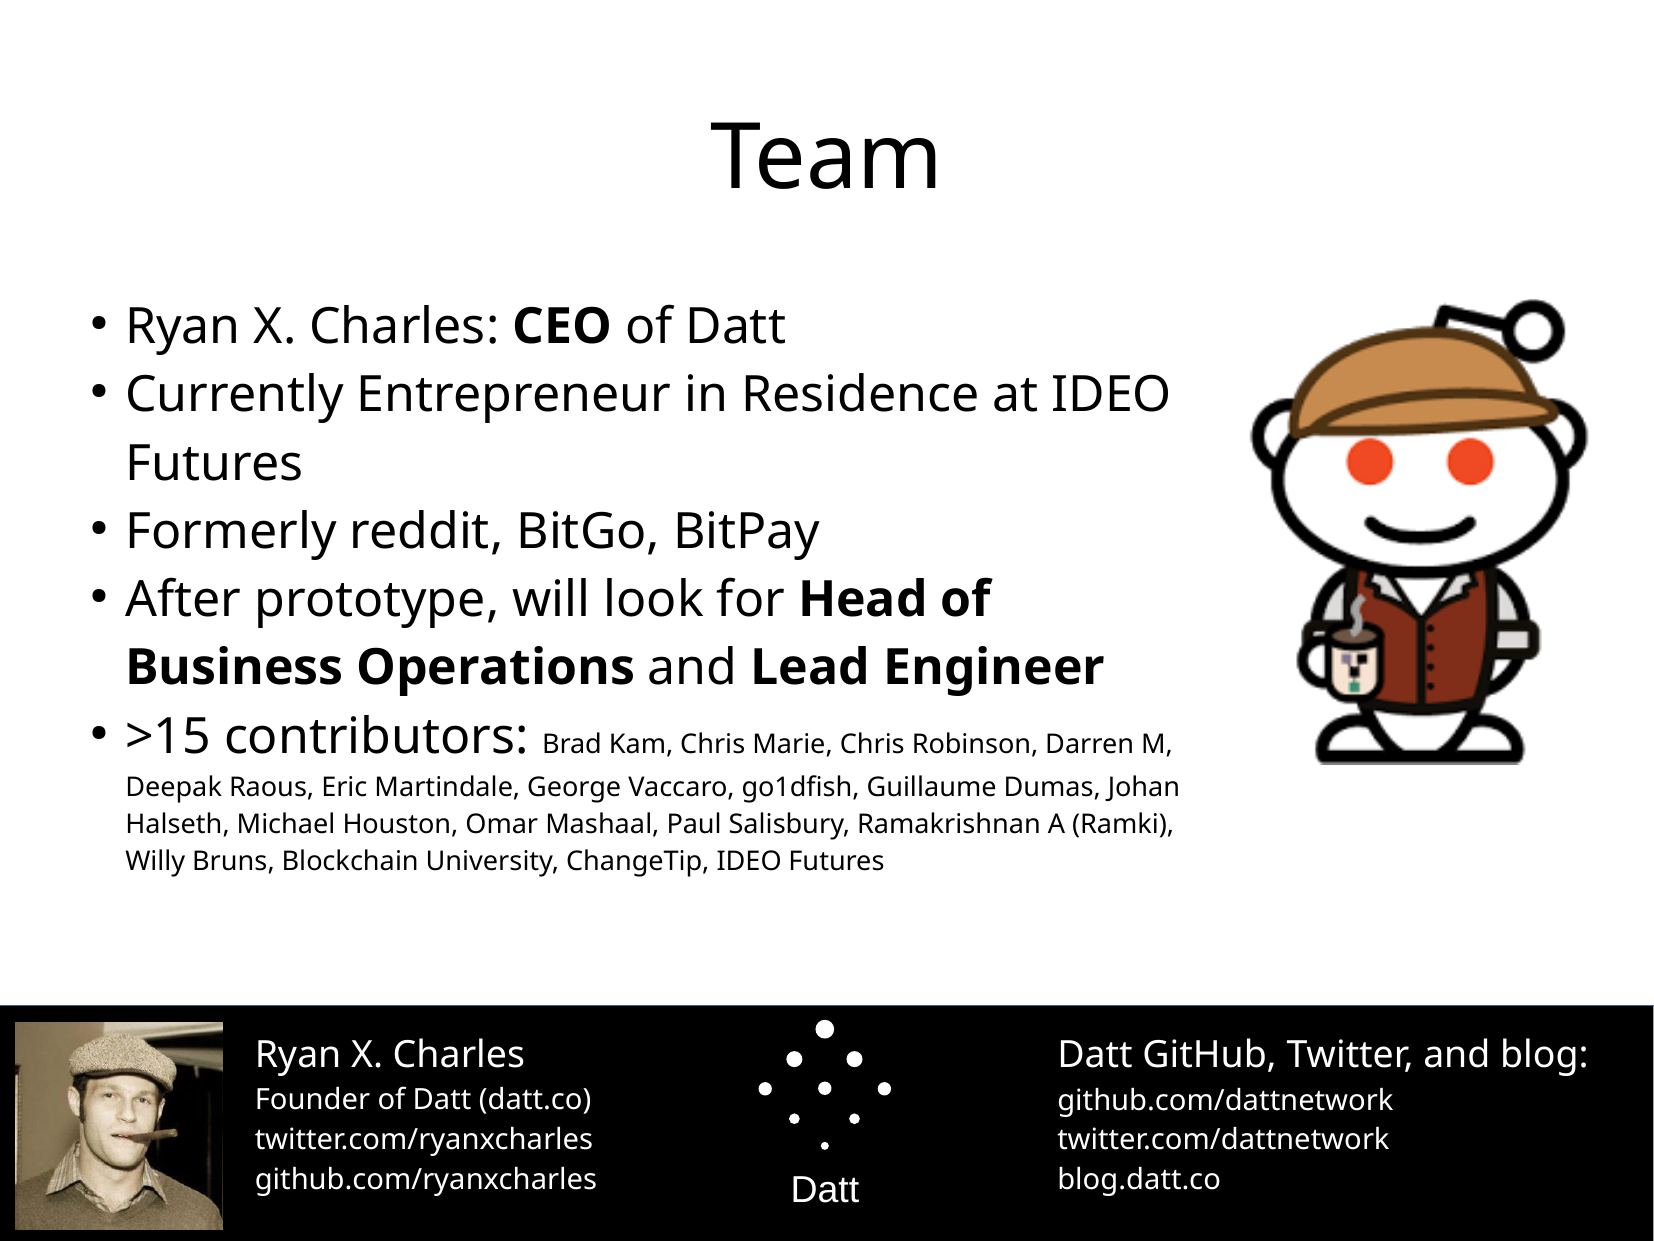

Team
# Ryan X. Charles: CEO of Datt
Currently Entrepreneur in Residence at IDEO Futures
Formerly reddit, BitGo, BitPay
After prototype, will look for Head of Business Operations and Lead Engineer
>15 contributors: Brad Kam, Chris Marie, Chris Robinson, Darren M, Deepak Raous, Eric Martindale, George Vaccaro, go1dfish, Guillaume Dumas, Johan Halseth, Michael Houston, Omar Mashaal, Paul Salisbury, Ramakrishnan A (Ramki), Willy Bruns, Blockchain University, ChangeTip, IDEO Futures
Ryan X. Charles
Founder of Datt (datt.co)
twitter.com/ryanxcharles
github.com/ryanxcharles
Datt GitHub, Twitter, and blog:
github.com/dattnetwork
twitter.com/dattnetwork
blog.datt.co
Datt